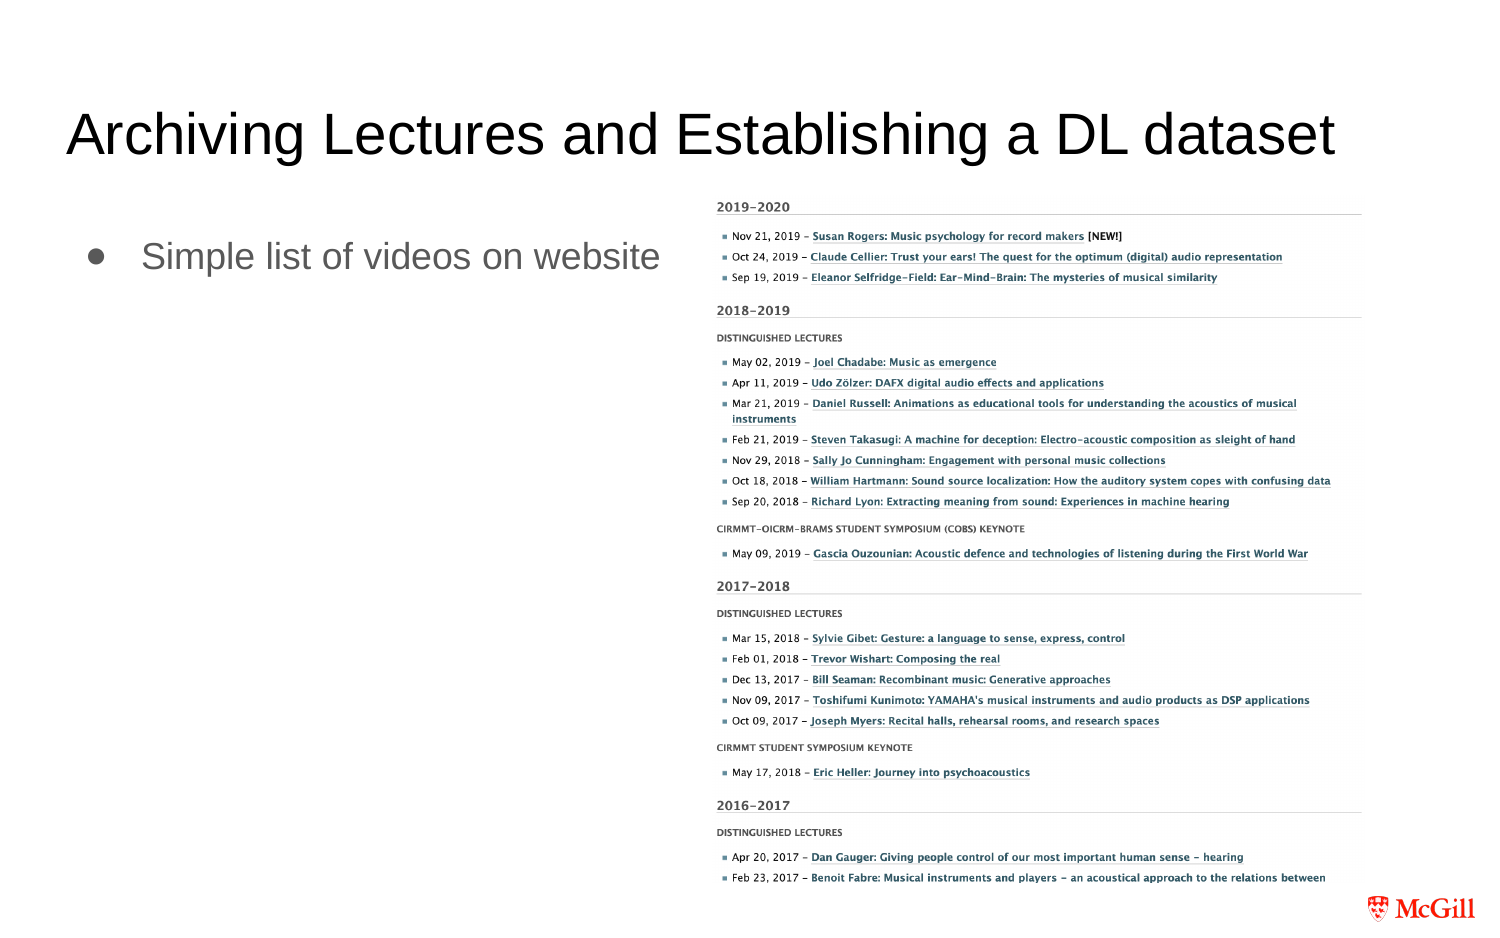

# Archiving Lectures and Establishing a DL dataset
Simple list of videos on website